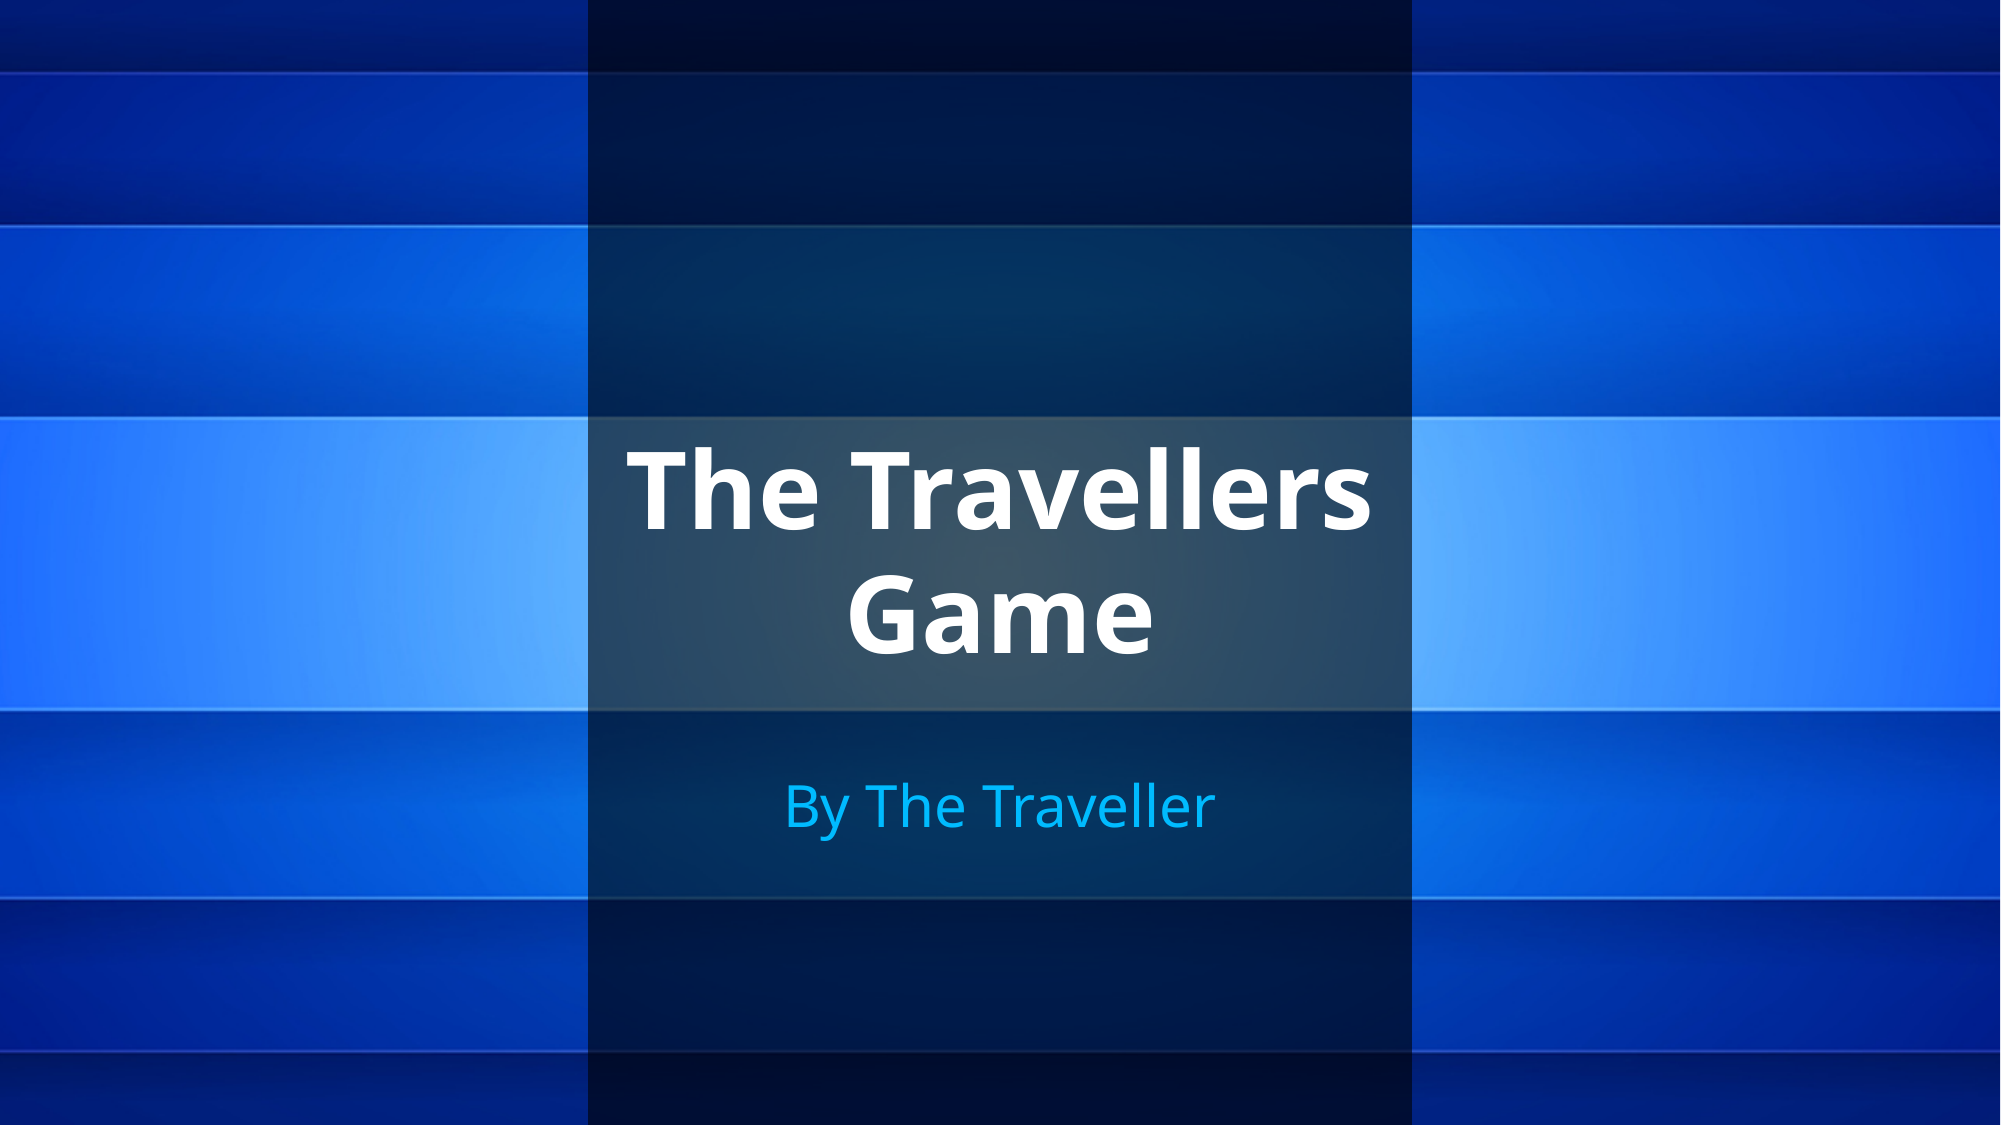

# The Travellers Game
By The Traveller